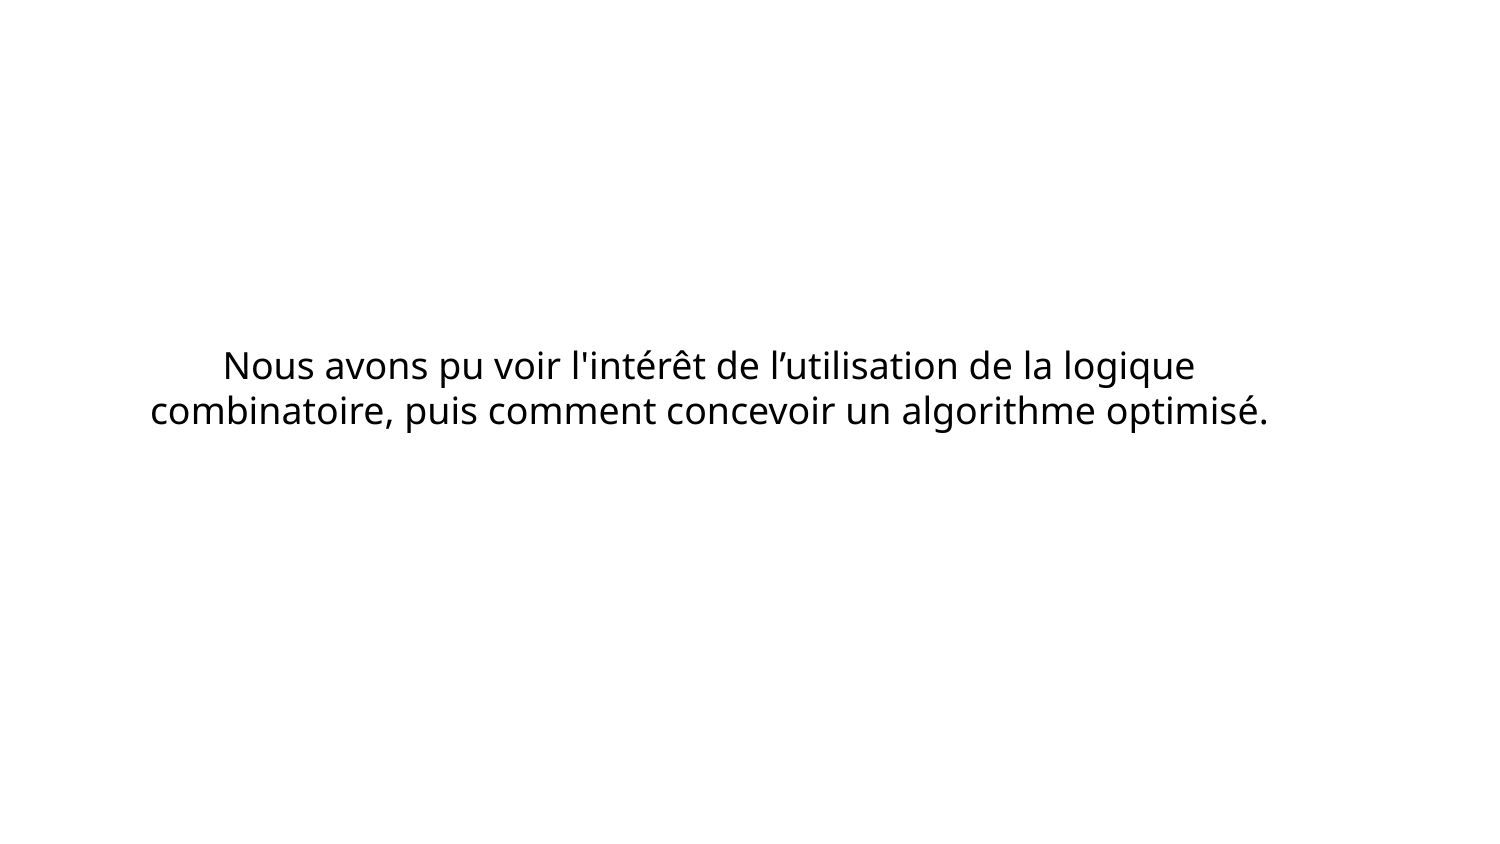

Nous avons pu voir l'intérêt de l’utilisation de la logique combinatoire, puis comment concevoir un algorithme optimisé.